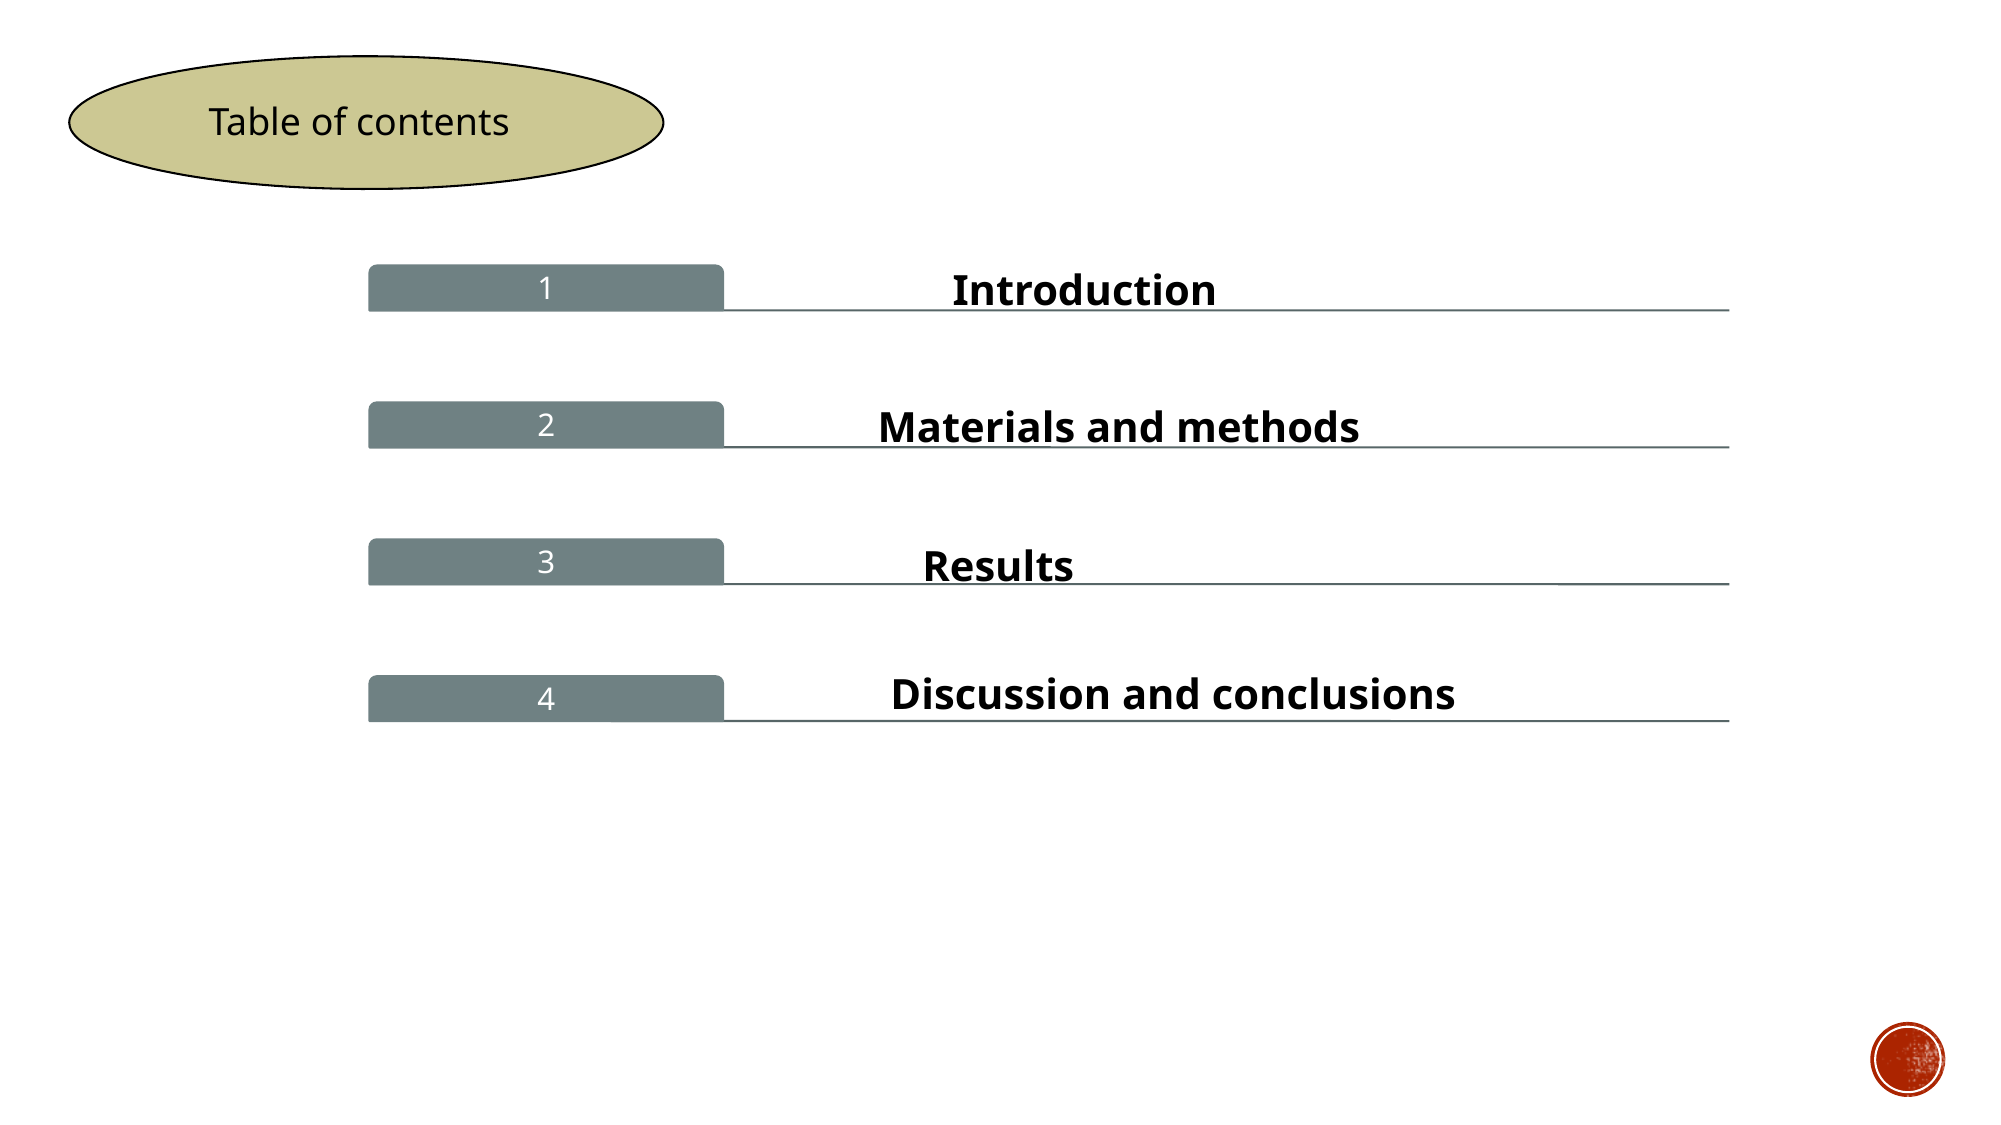

Table of contents
1
			Introduction
2
	 	Materials and methods
3
		 Results
4
		Discussion and conclusions